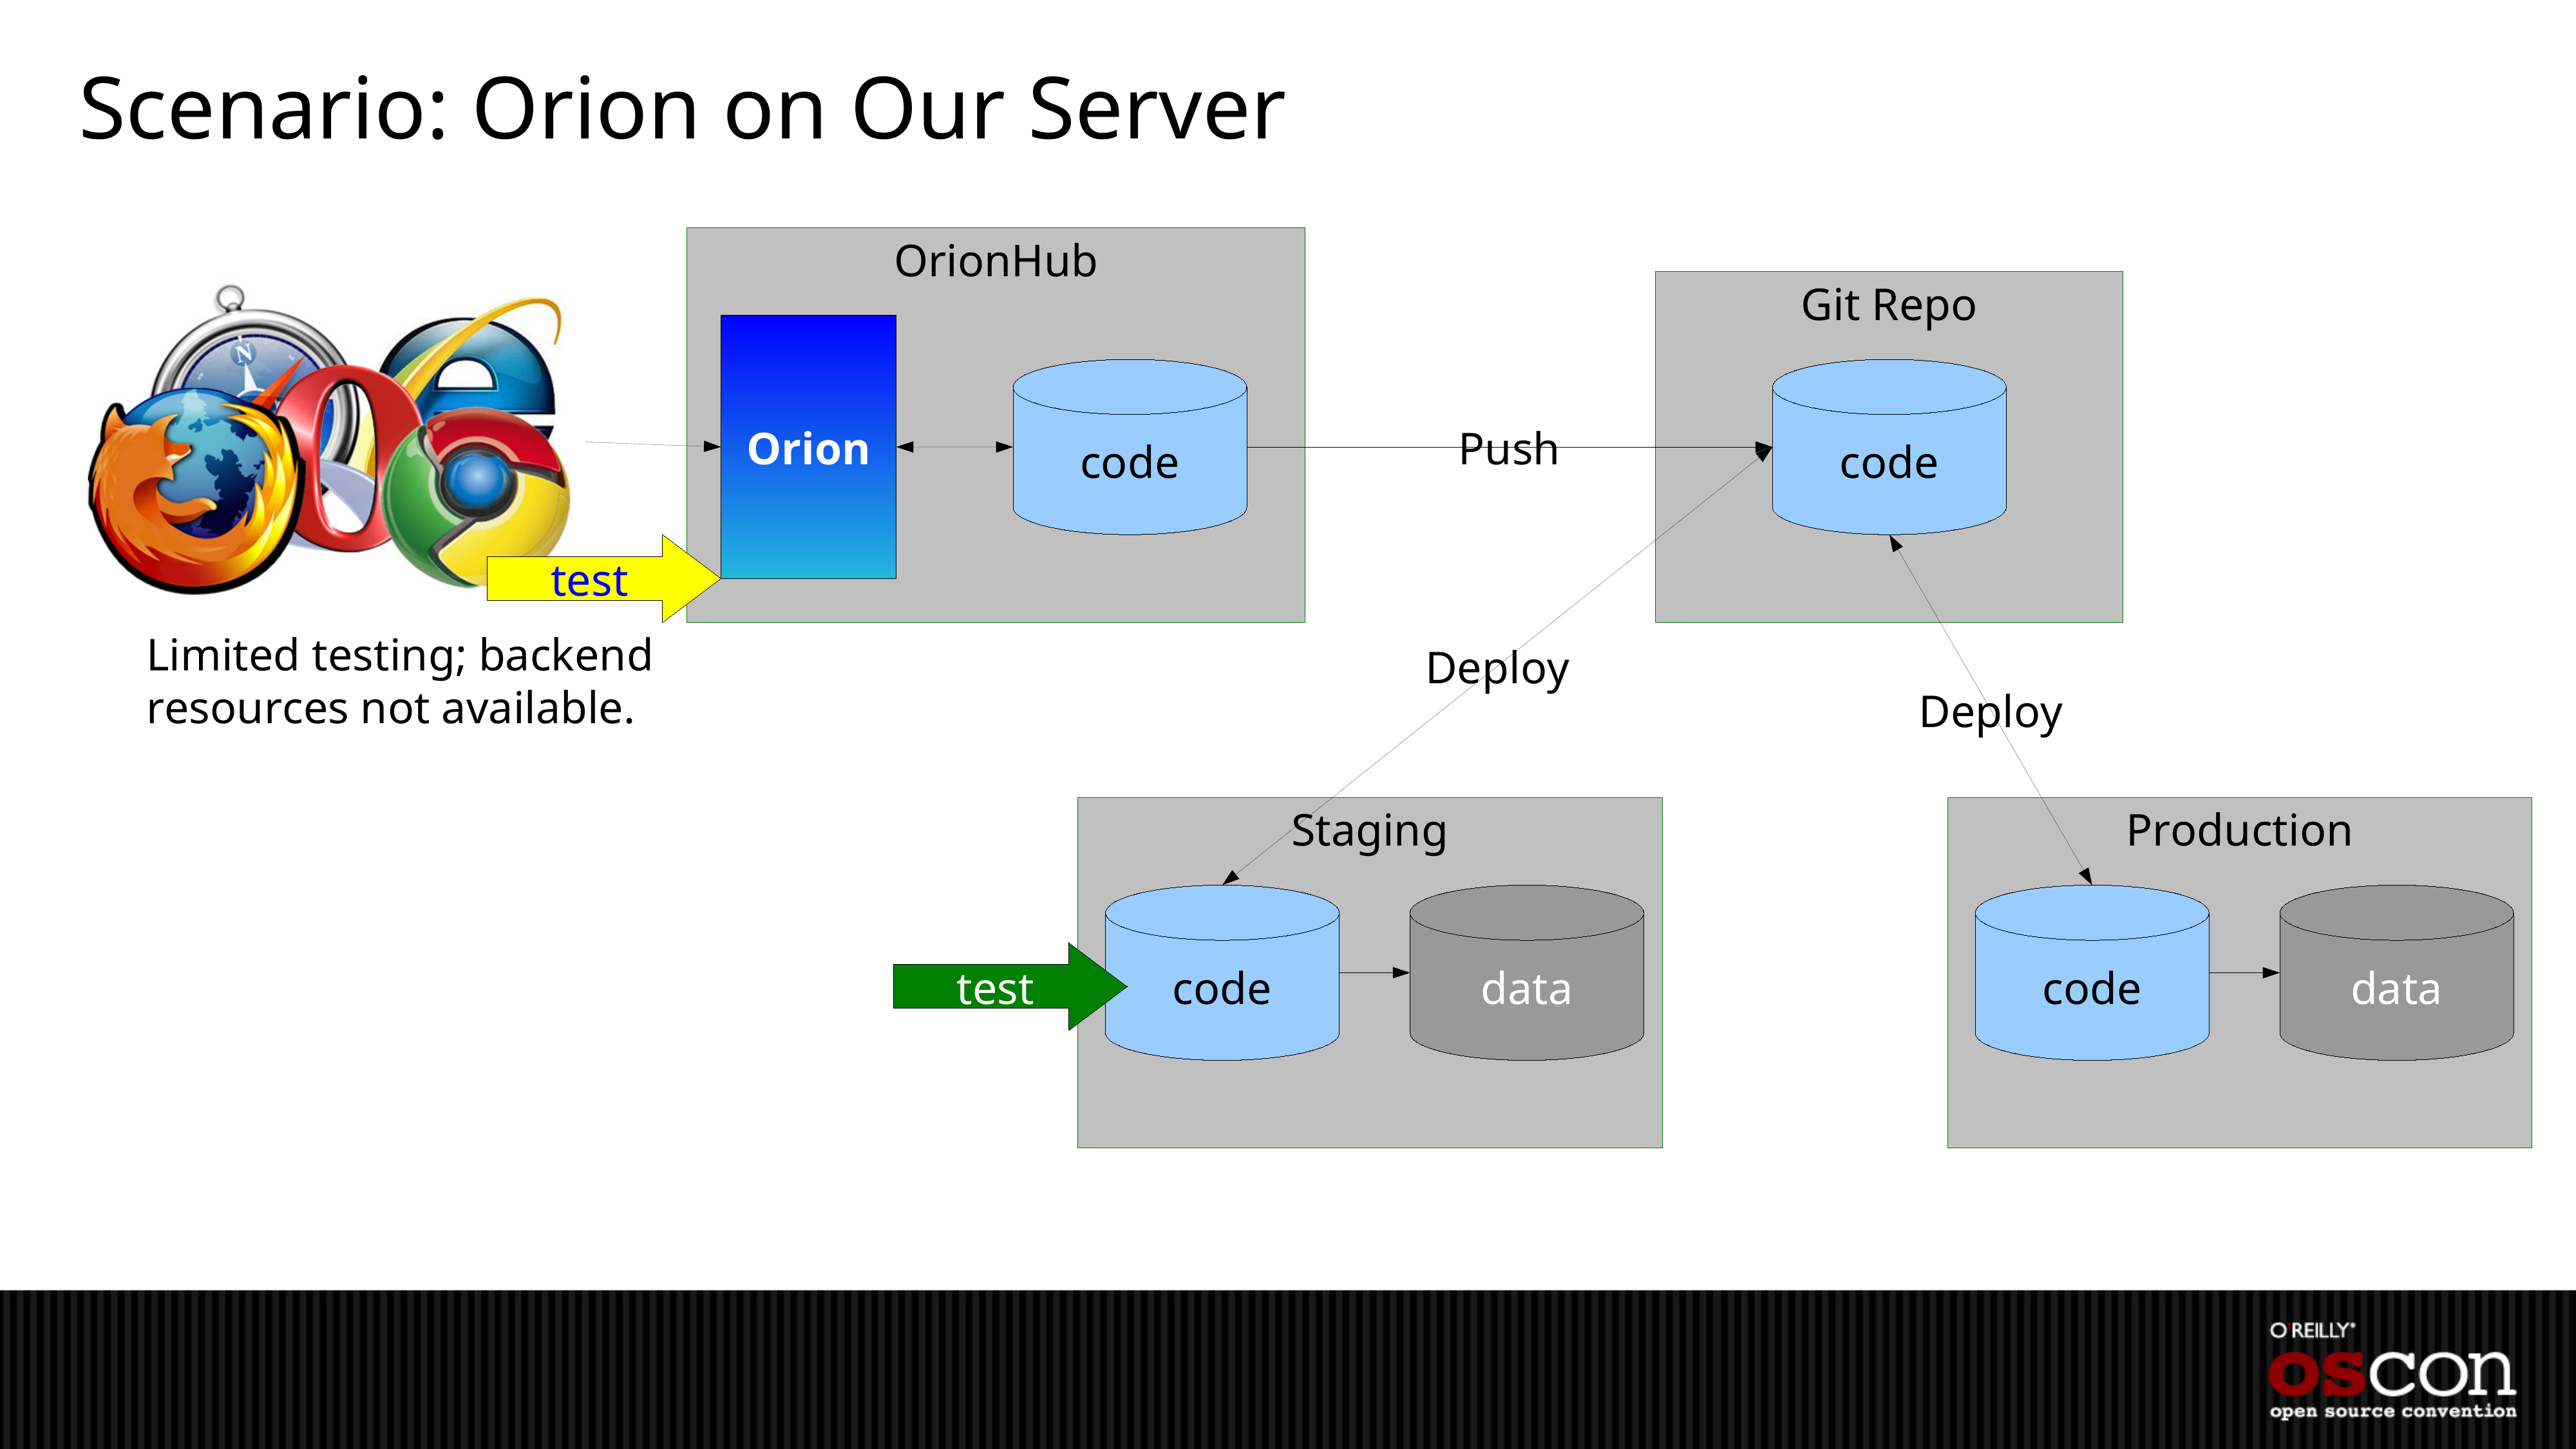

# Scenario: Orion on Our Server
OrionHub
Git Repo
Orion
code
code
test
Limited testing; backend resources not available.
Staging
Production
code
data
code
data
test